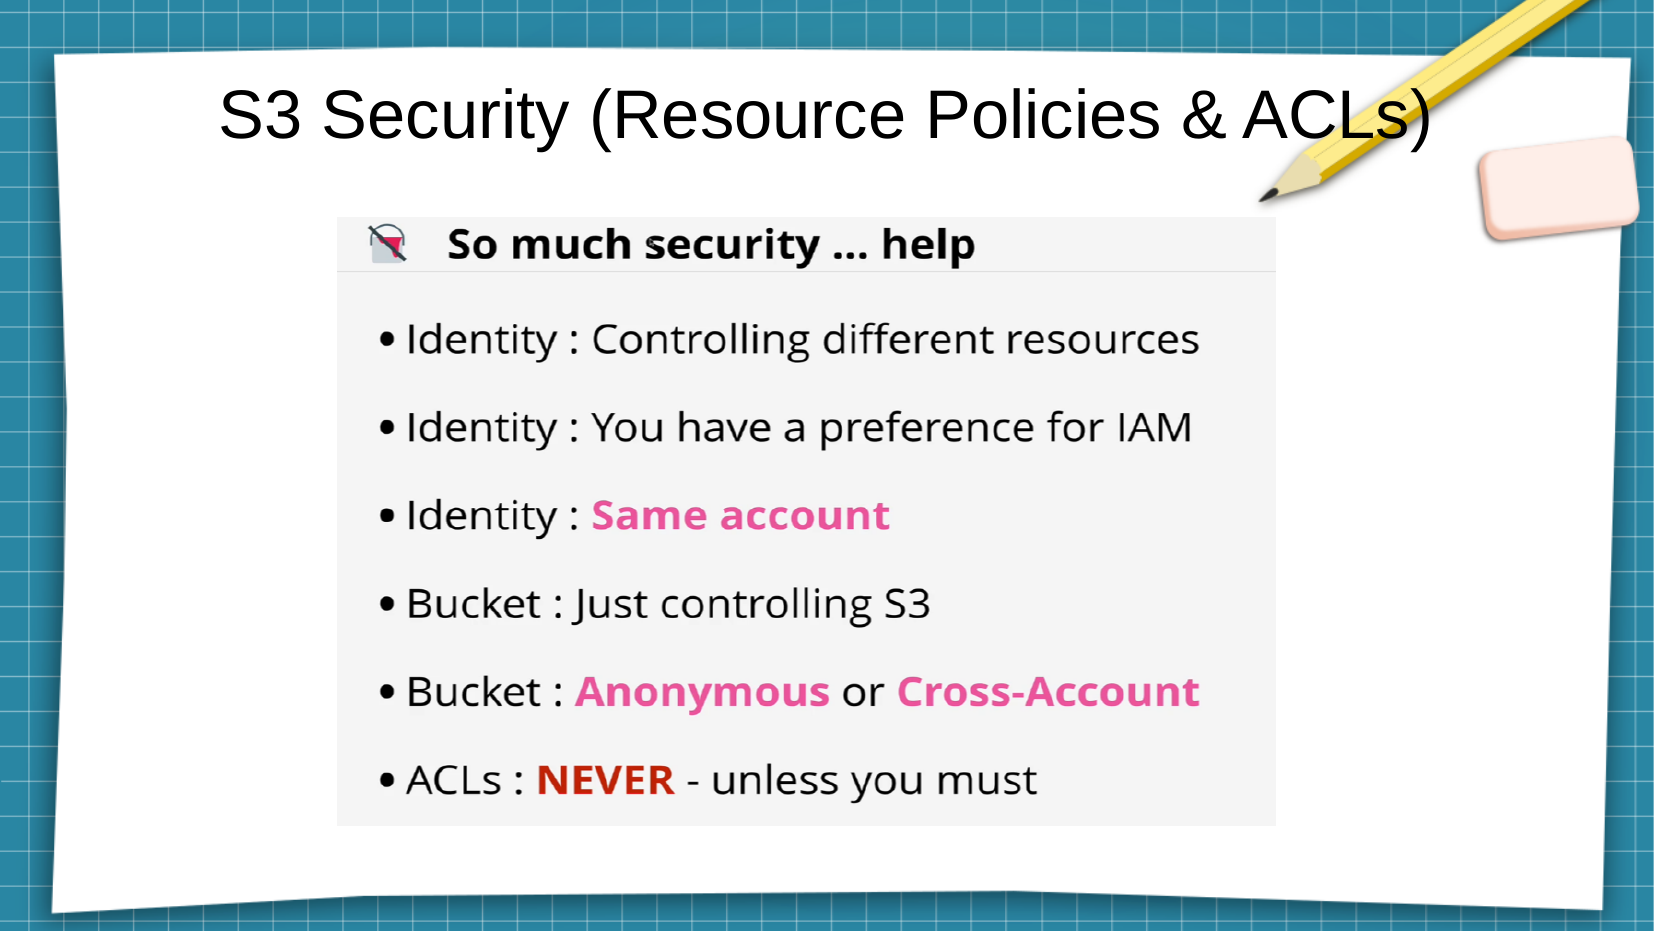

# S3 Security (Resource Policies & ACLs)